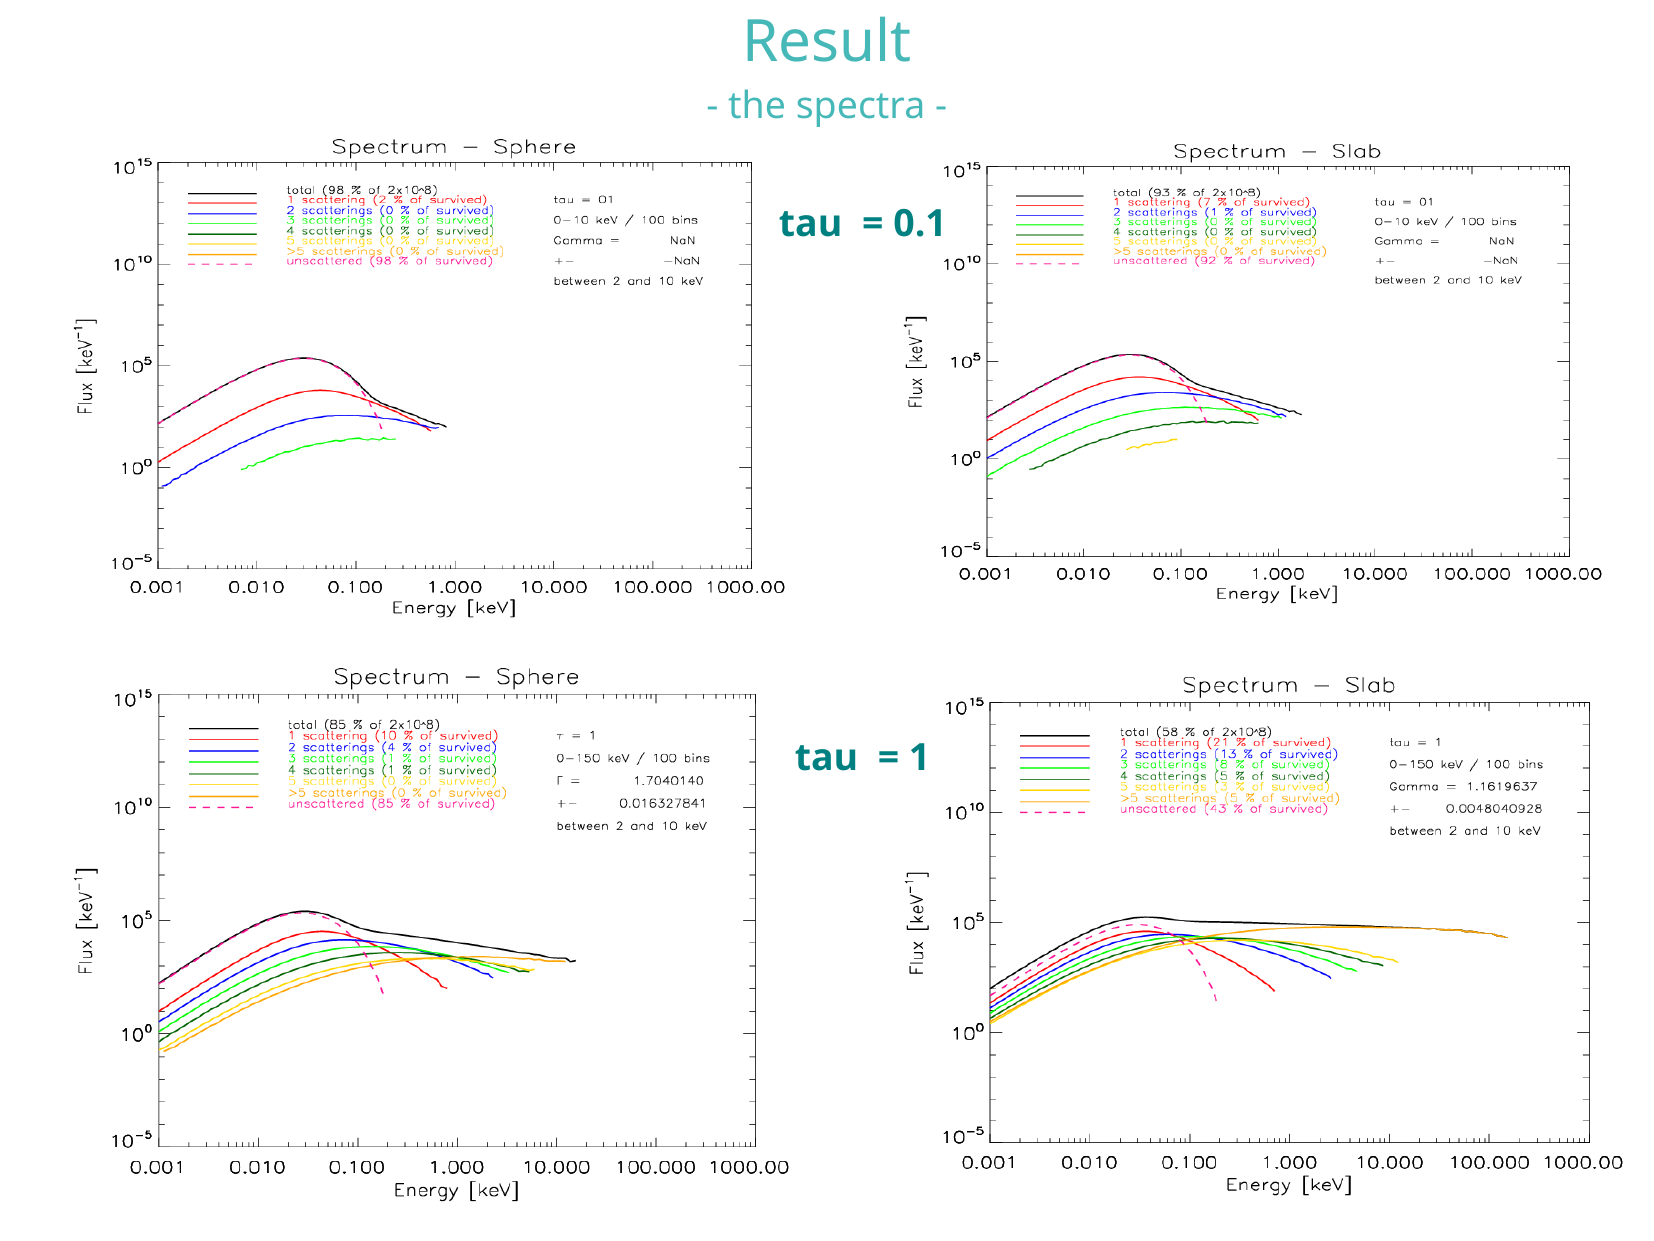

# Result - the spectra -
tau = 0.1
tau = 1